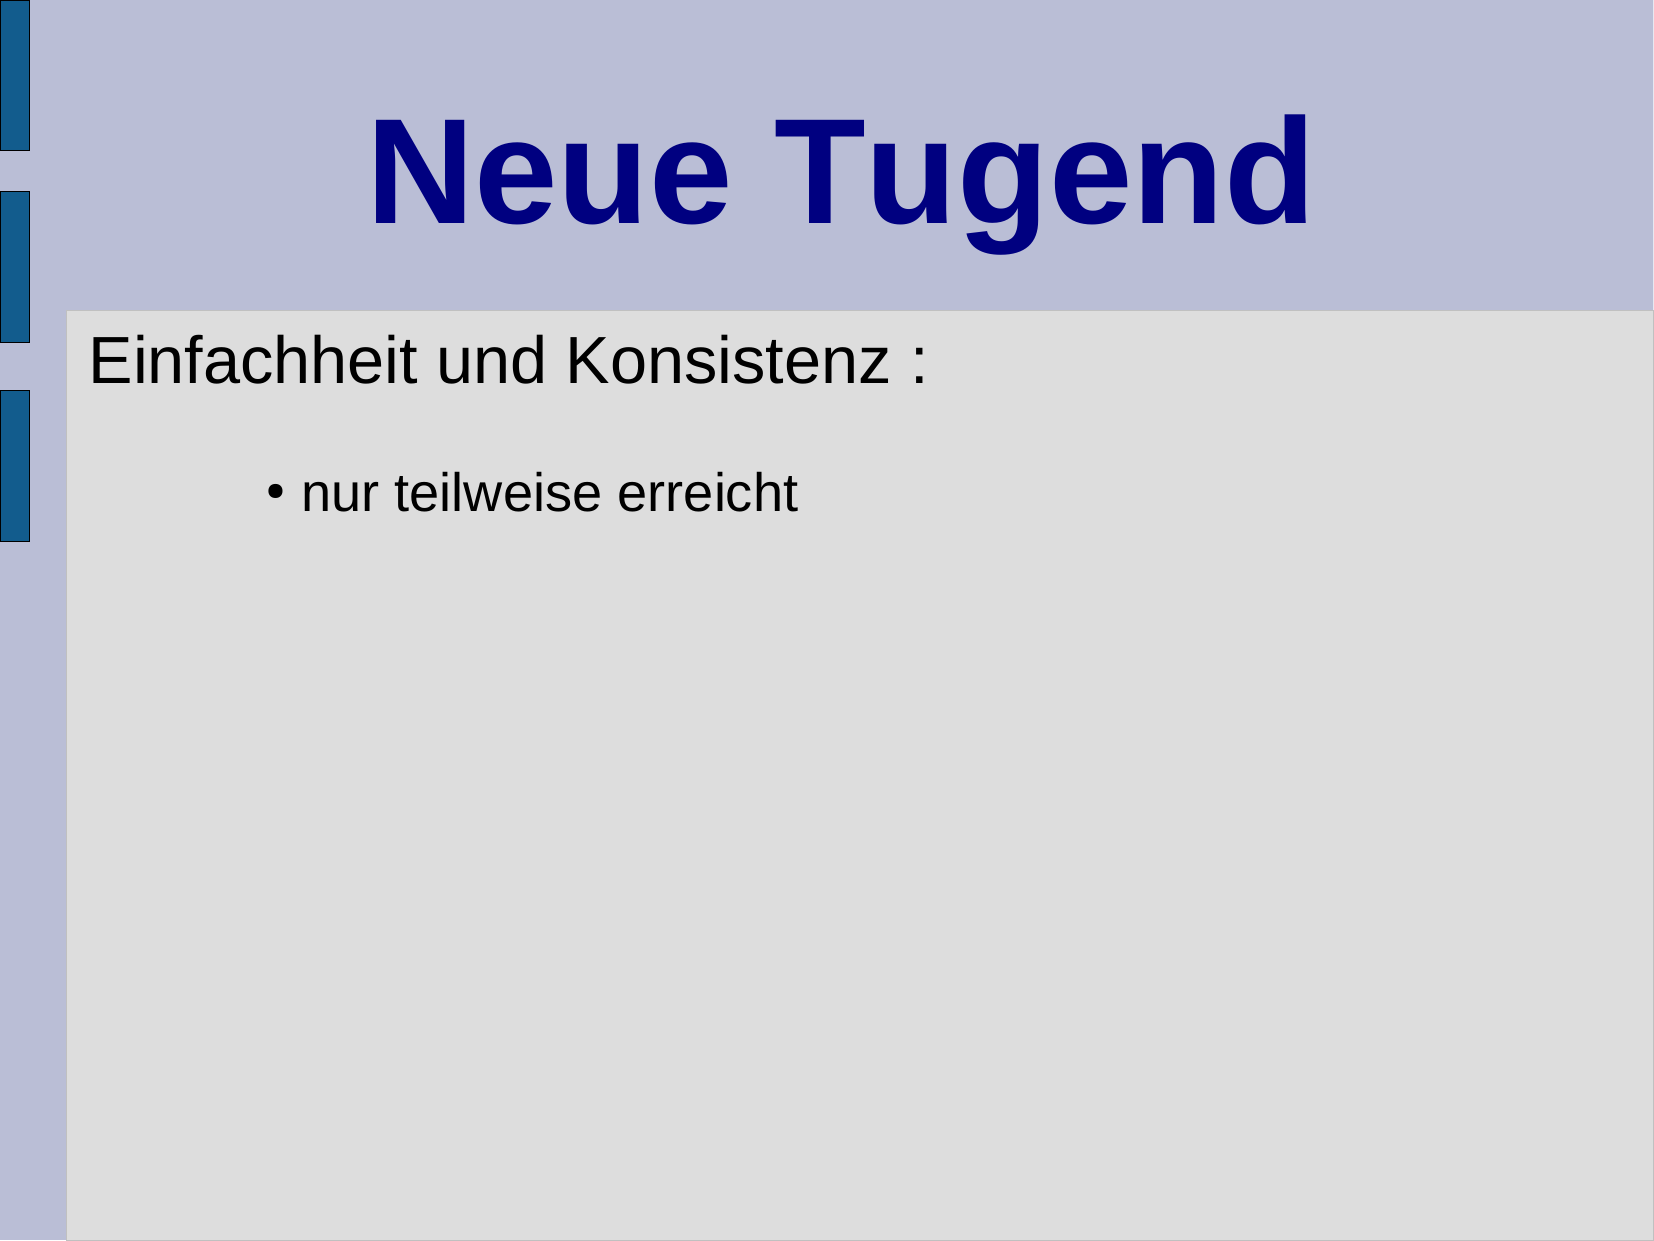

# Neue Tugend
Einfachheit und Konsistenz :
nur teilweise erreicht